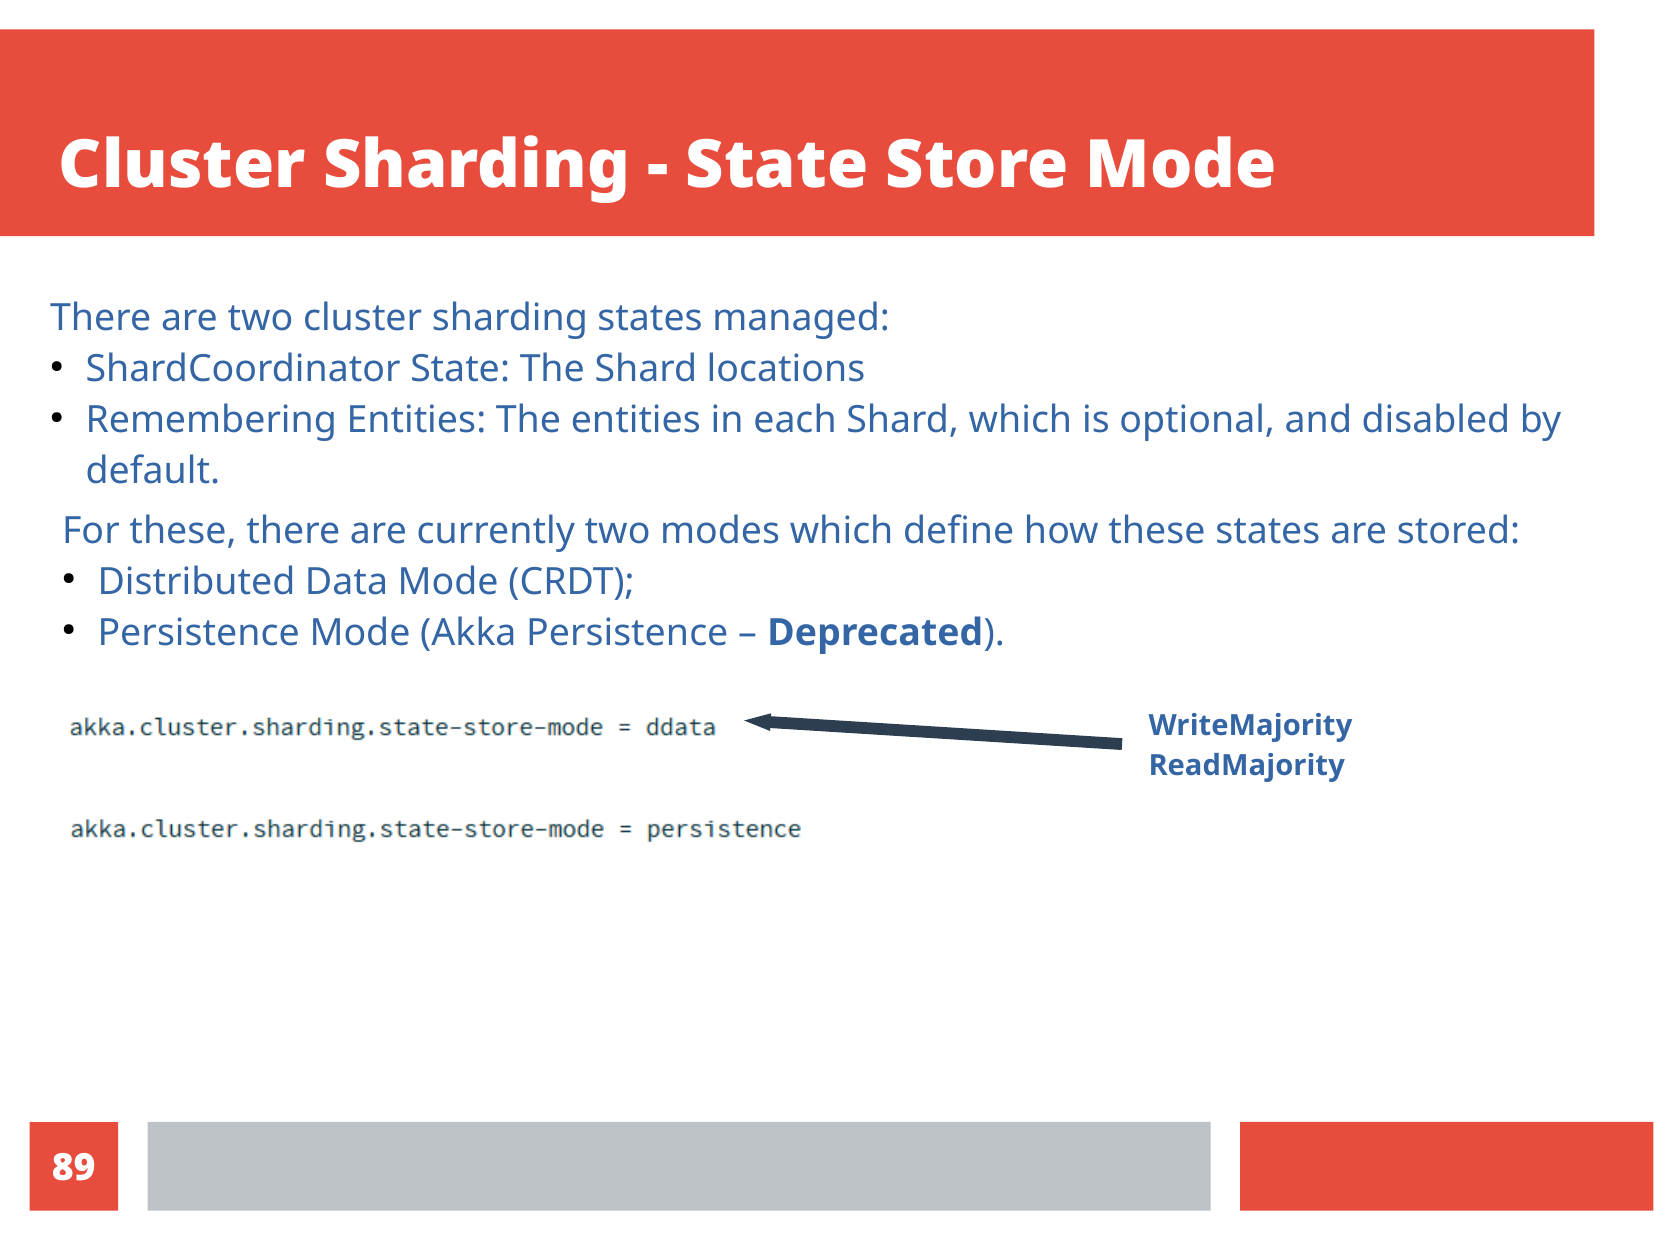

# Cluster Sharding - State Store Mode
There are two cluster sharding states managed:
ShardCoordinator State: The Shard locations
Remembering Entities: The entities in each Shard, which is optional, and disabled by default.
For these, there are currently two modes which define how these states are stored:
Distributed Data Mode (CRDT);
Persistence Mode (Akka Persistence – Deprecated).
WriteMajority
ReadMajority
89